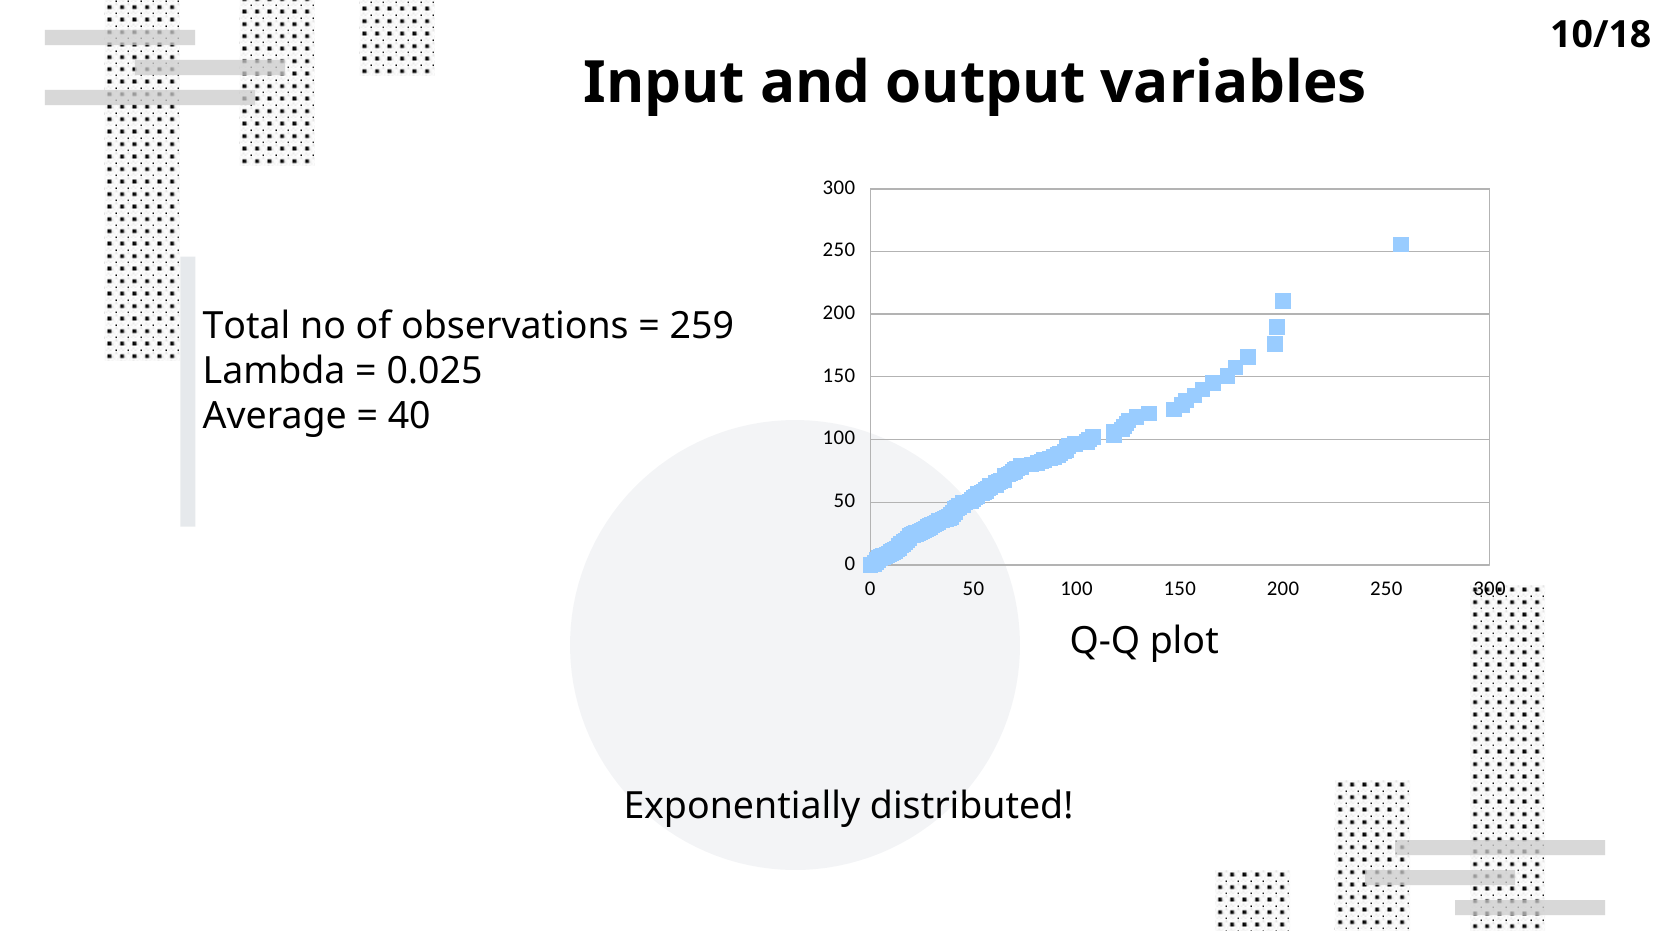

10/18
Input and output variables
### Chart
| Category | Series1 |
|---|---|
Total no of observations = 259
Lambda = 0.025
Average = 40
Q-Q plot
Exponentially distributed!